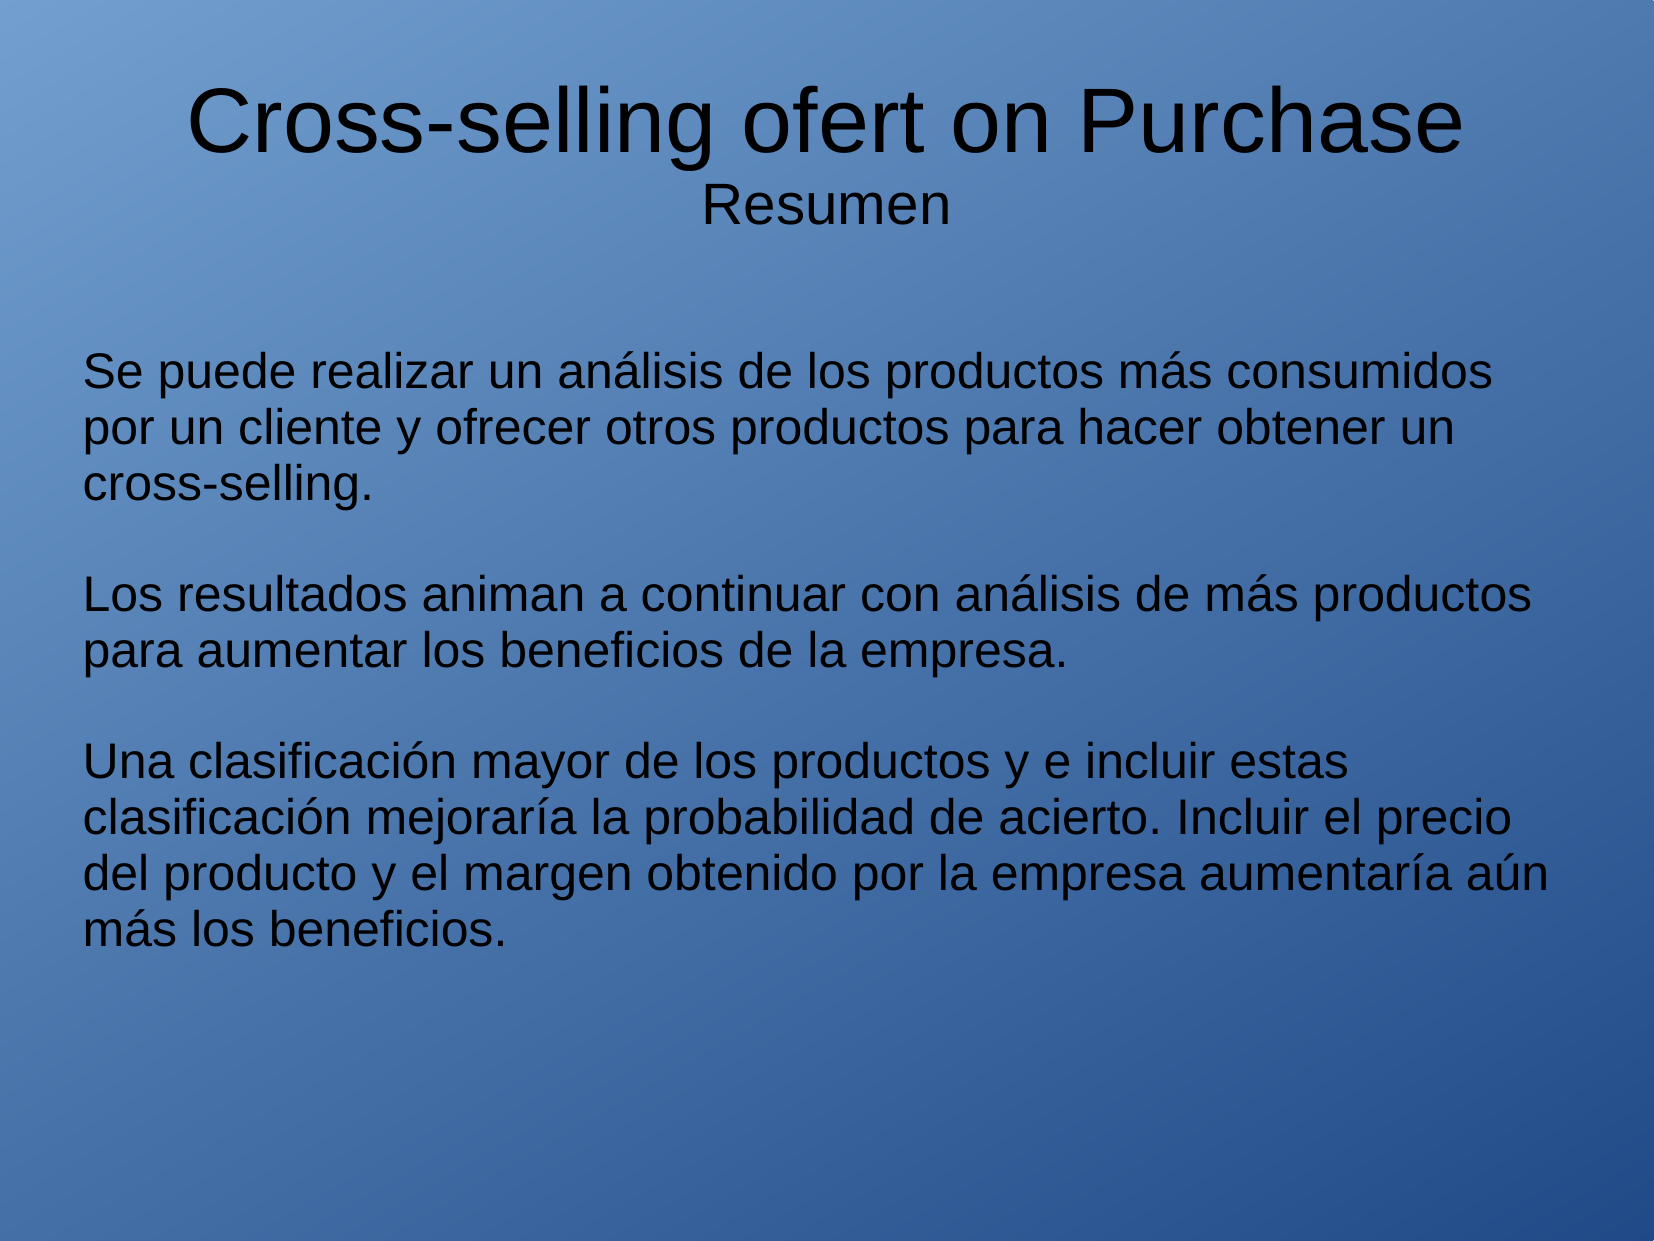

# Cross-selling ofert on Purchase Resumen
Se puede realizar un análisis de los productos más consumidos por un cliente y ofrecer otros productos para hacer obtener un cross-selling.
Los resultados animan a continuar con análisis de más productos para aumentar los beneficios de la empresa.
Una clasificación mayor de los productos y e incluir estas clasificación mejoraría la probabilidad de acierto. Incluir el precio del producto y el margen obtenido por la empresa aumentaría aún más los beneficios.